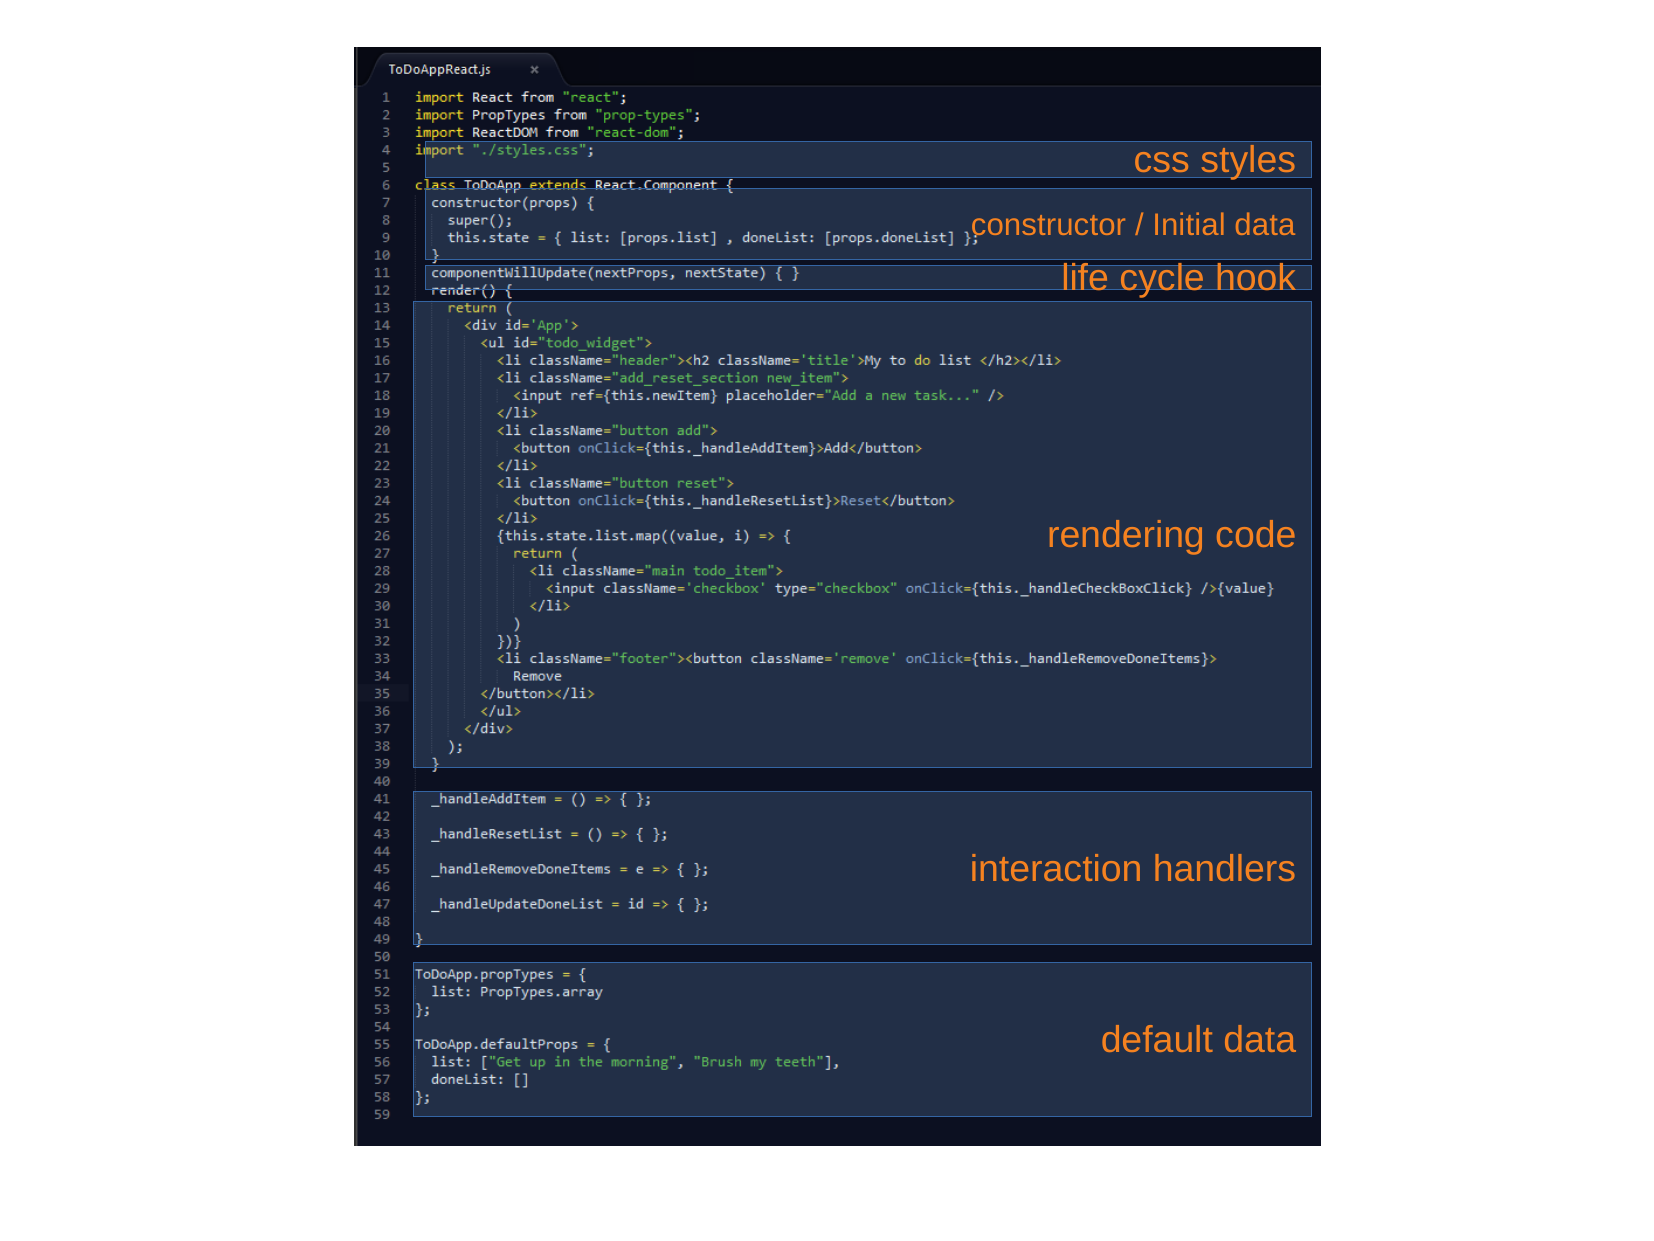

css styles
constructor / Initial data
life cycle hook
rendering code
interaction handlers
default data